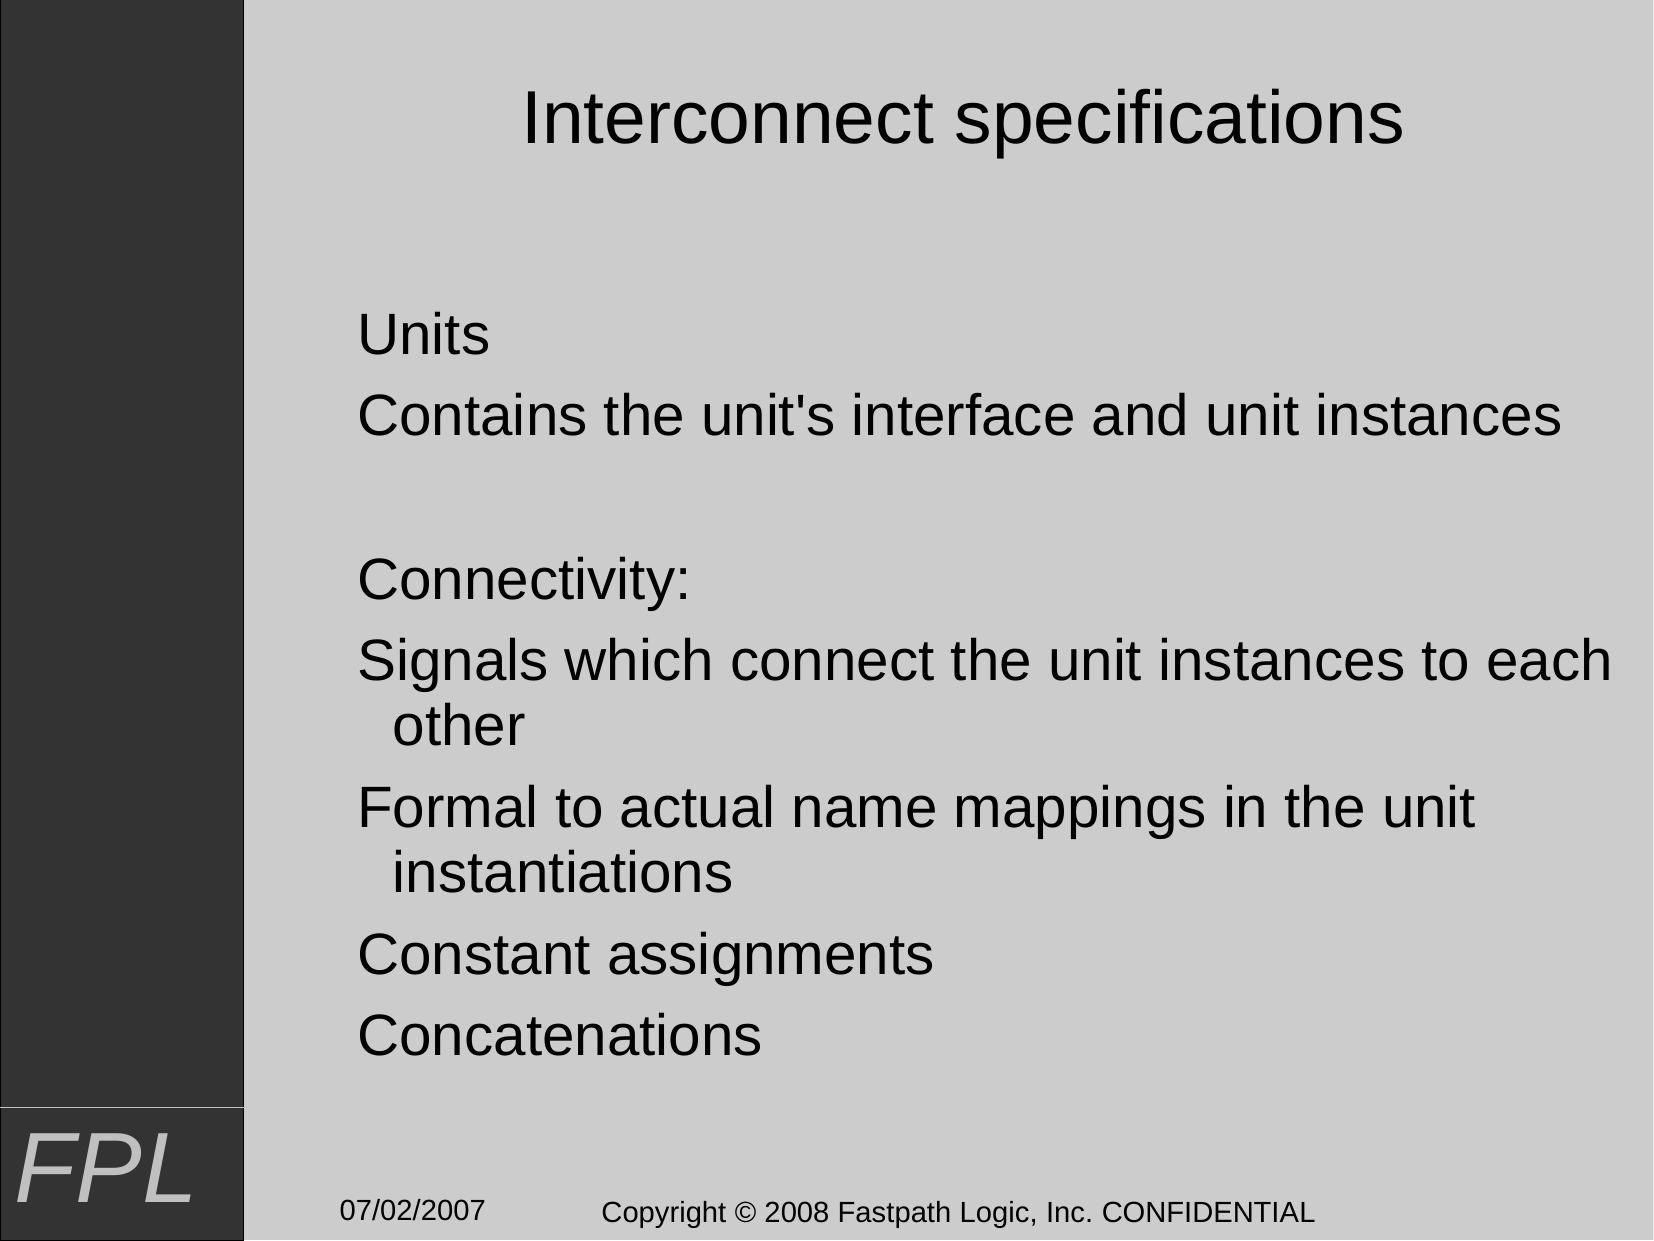

# Interconnect specifications
Units
Contains the unit's interface and unit instances
Connectivity:
Signals which connect the unit instances to each other
Formal to actual name mappings in the unit instantiations
Constant assignments
Concatenations
07/02/2007
© 2007 FASTPATH LOGIC INC.